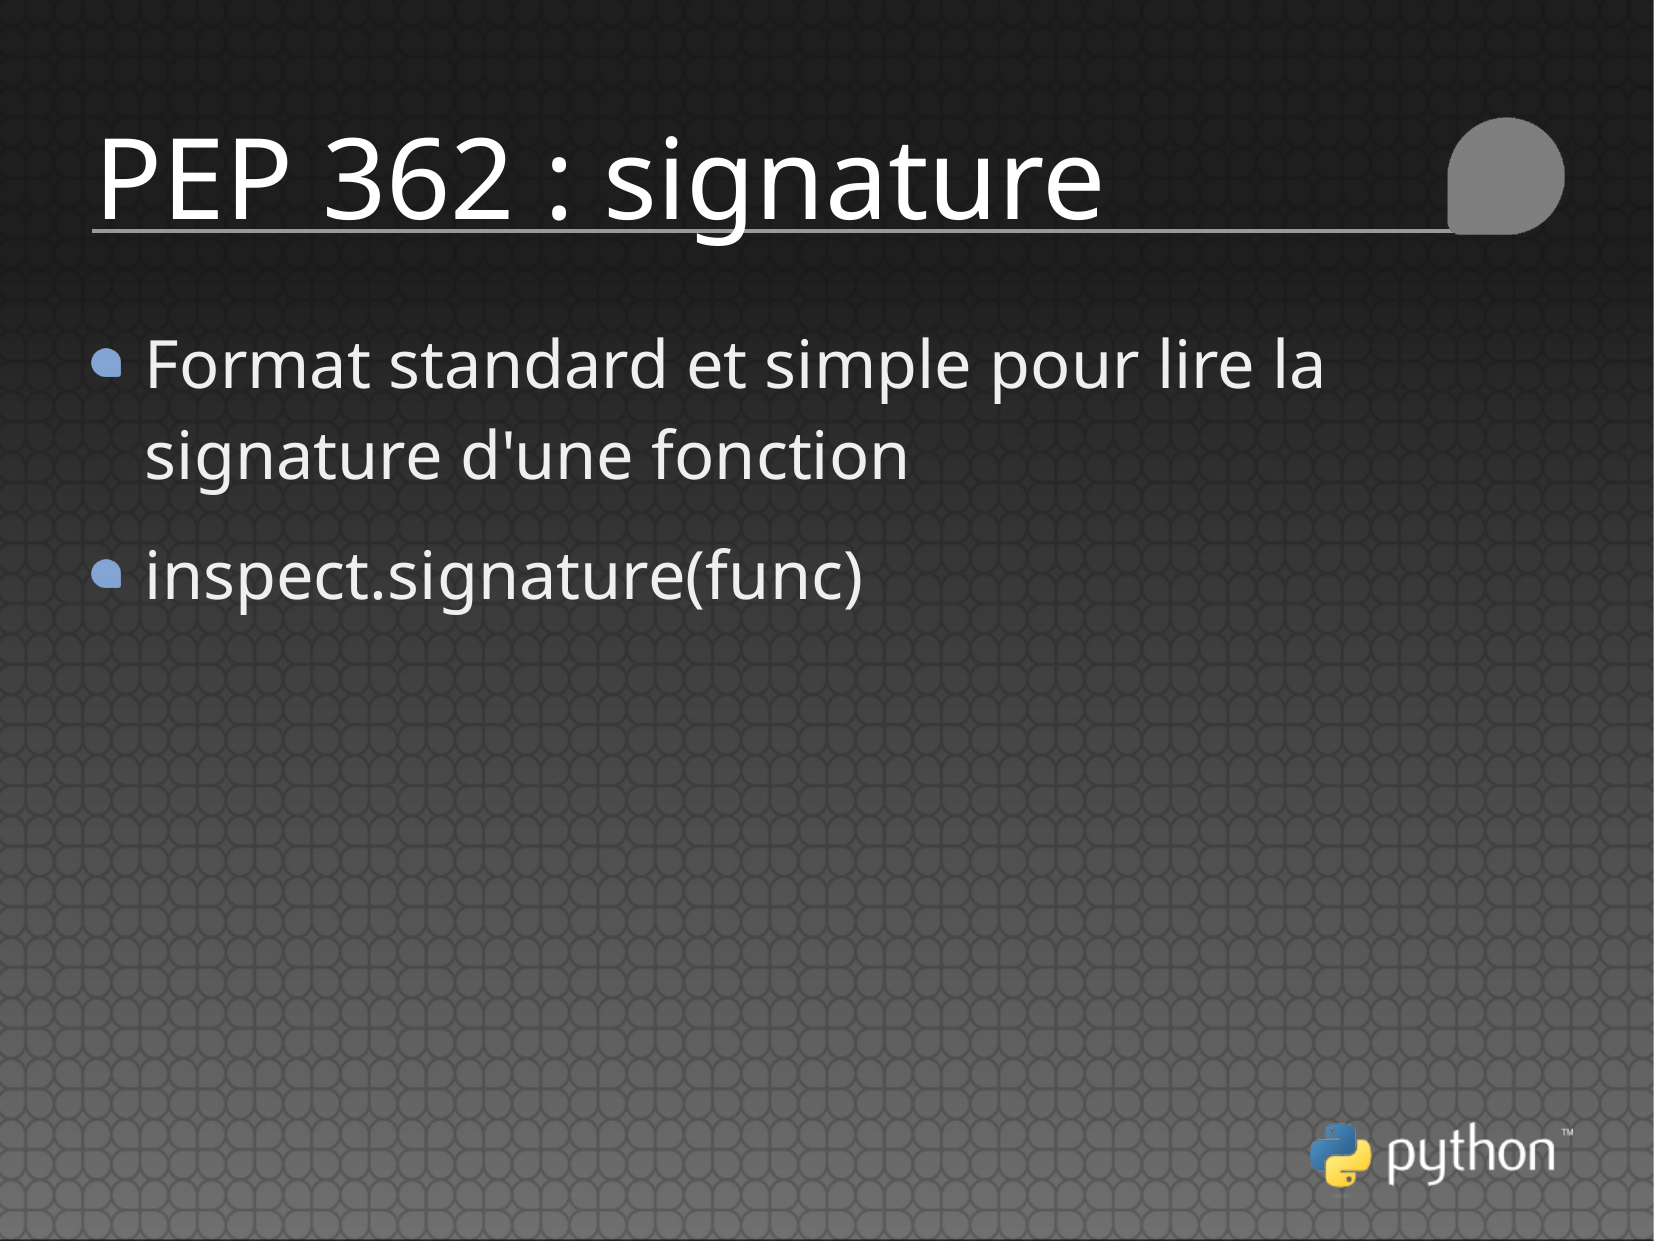

PEP 362 : signature
# Format standard et simple pour lire la signature d'une fonction
inspect.signature(func)